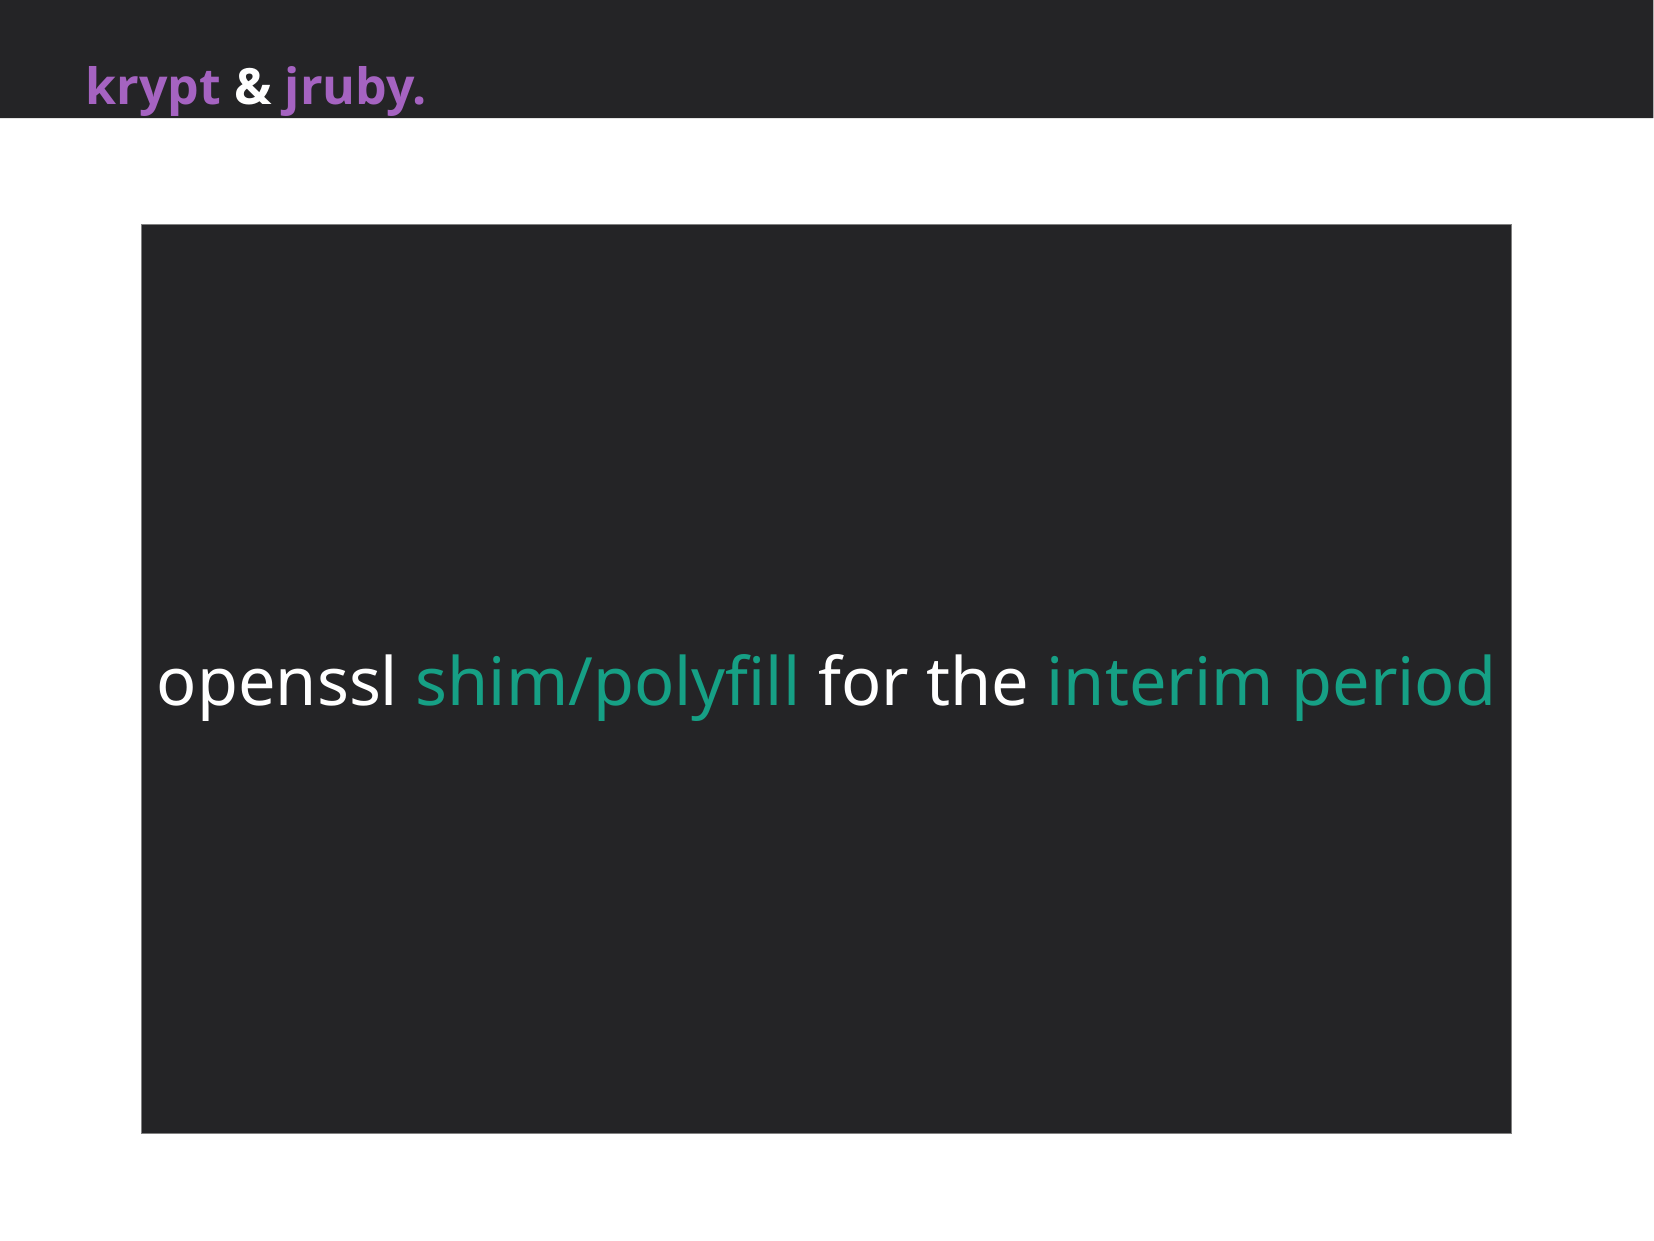

krypt & jruby.
openssl shim/polyfill for the interim period
krypt first of all is a framework